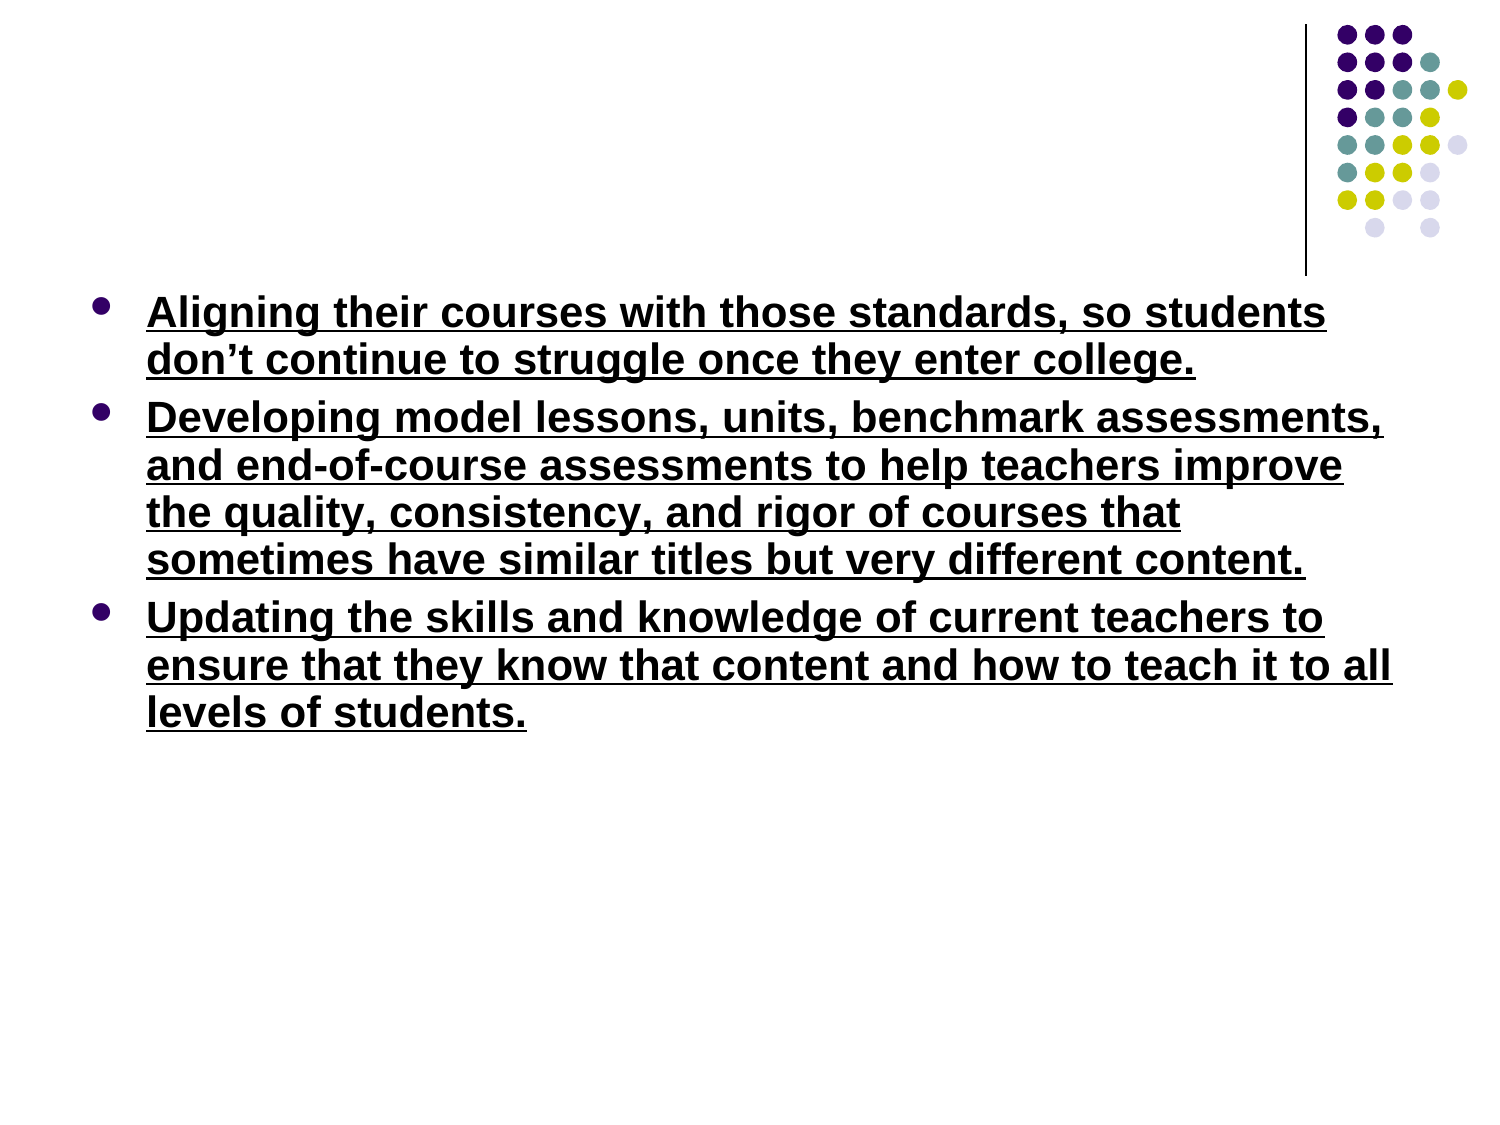

#
Aligning their courses with those standards, so students don’t continue to struggle once they enter college.
Developing model lessons, units, benchmark assessments, and end-of-course assessments to help teachers improve the quality, consistency, and rigor of courses that sometimes have similar titles but very different content.
Updating the skills and knowledge of current teachers to ensure that they know that content and how to teach it to all levels of students.